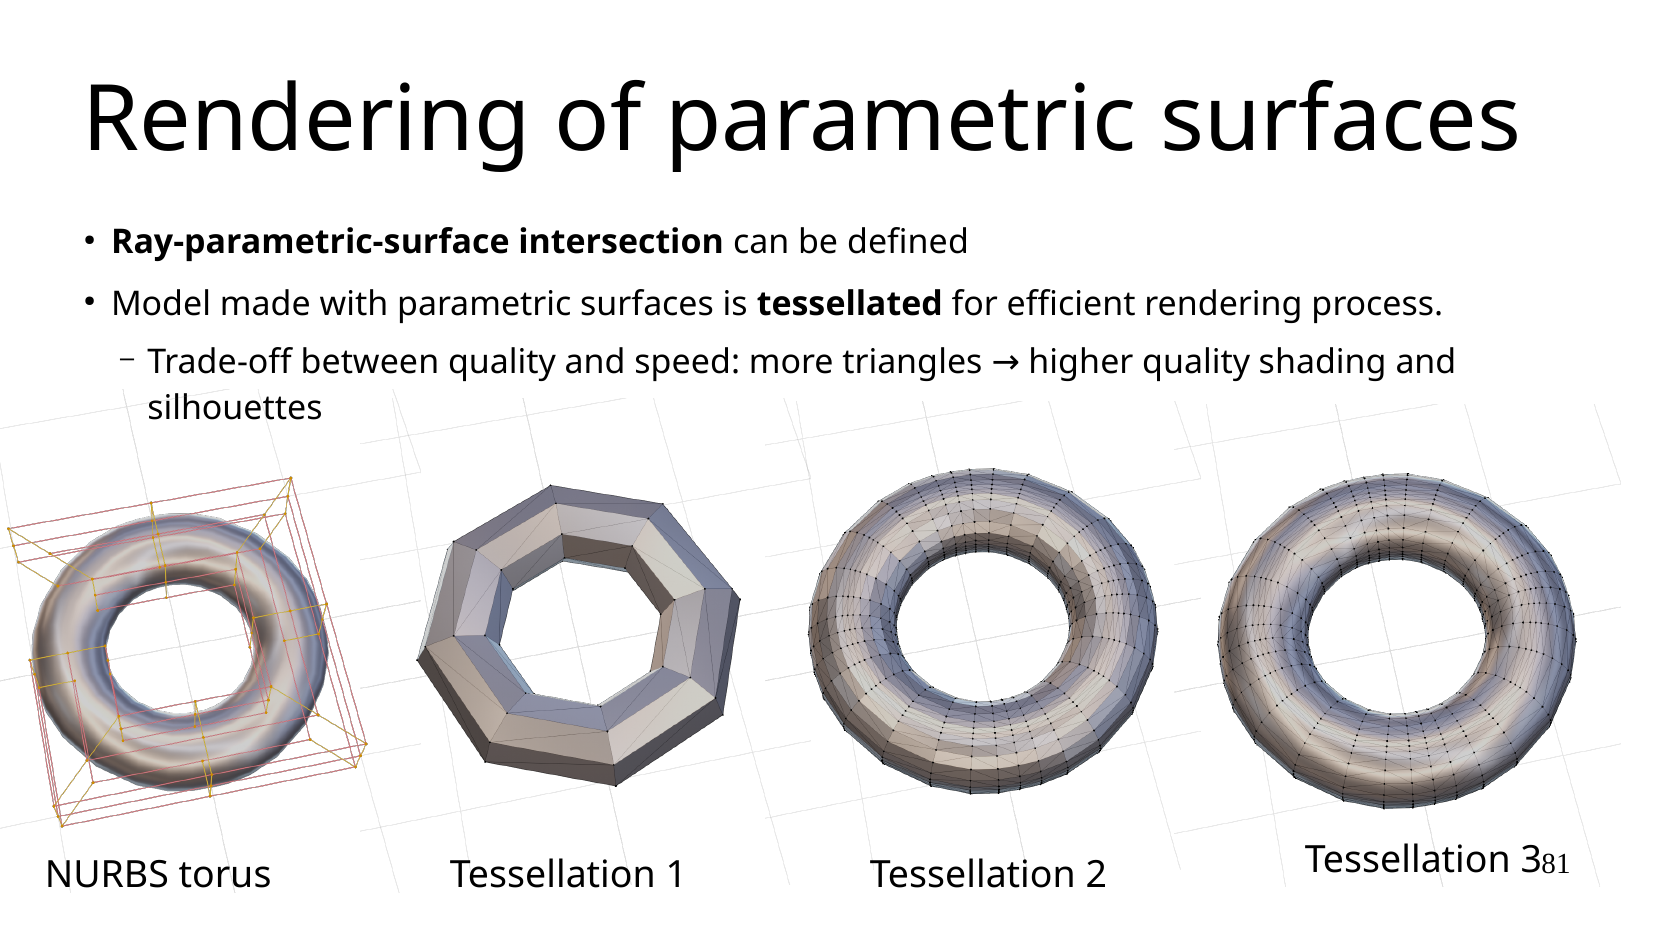

# Rendering of parametric surfaces
Ray-parametric-surface intersection can be defined
Model made with parametric surfaces is tessellated for efficient rendering process.
Trade-off between quality and speed: more triangles → higher quality shading and silhouettes
Tessellation 3
NURBS torus
Tessellation 1
Tessellation 2
81